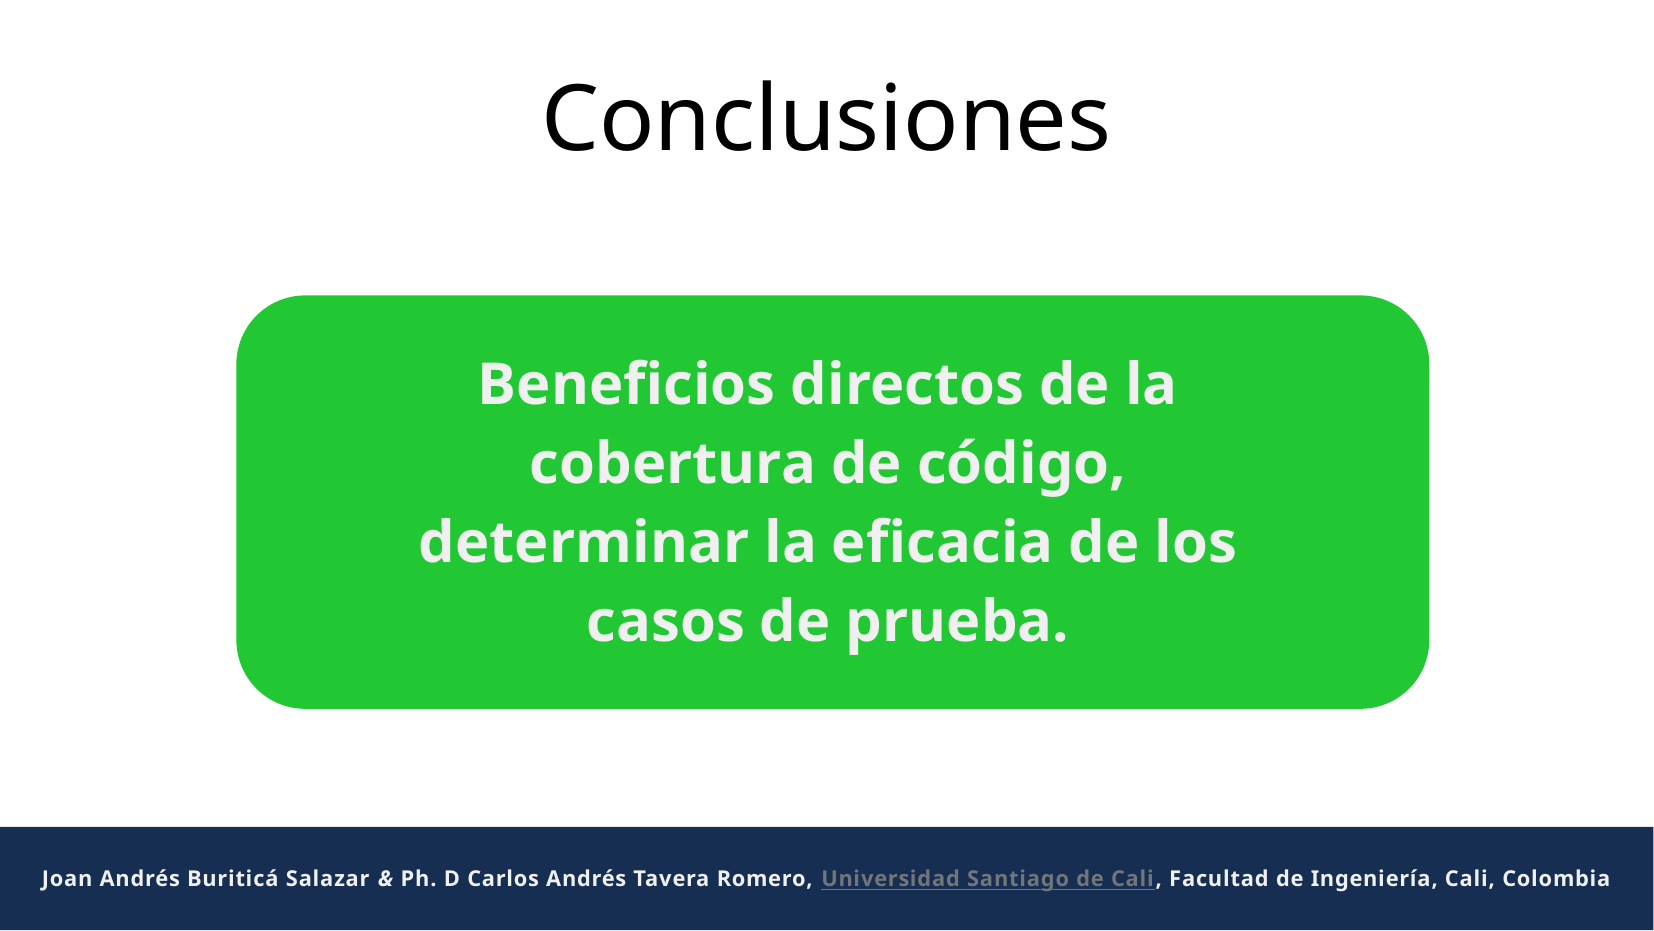

# Conclusiones
Beneficios directos de la cobertura de código, determinar la eficacia de los casos de prueba.